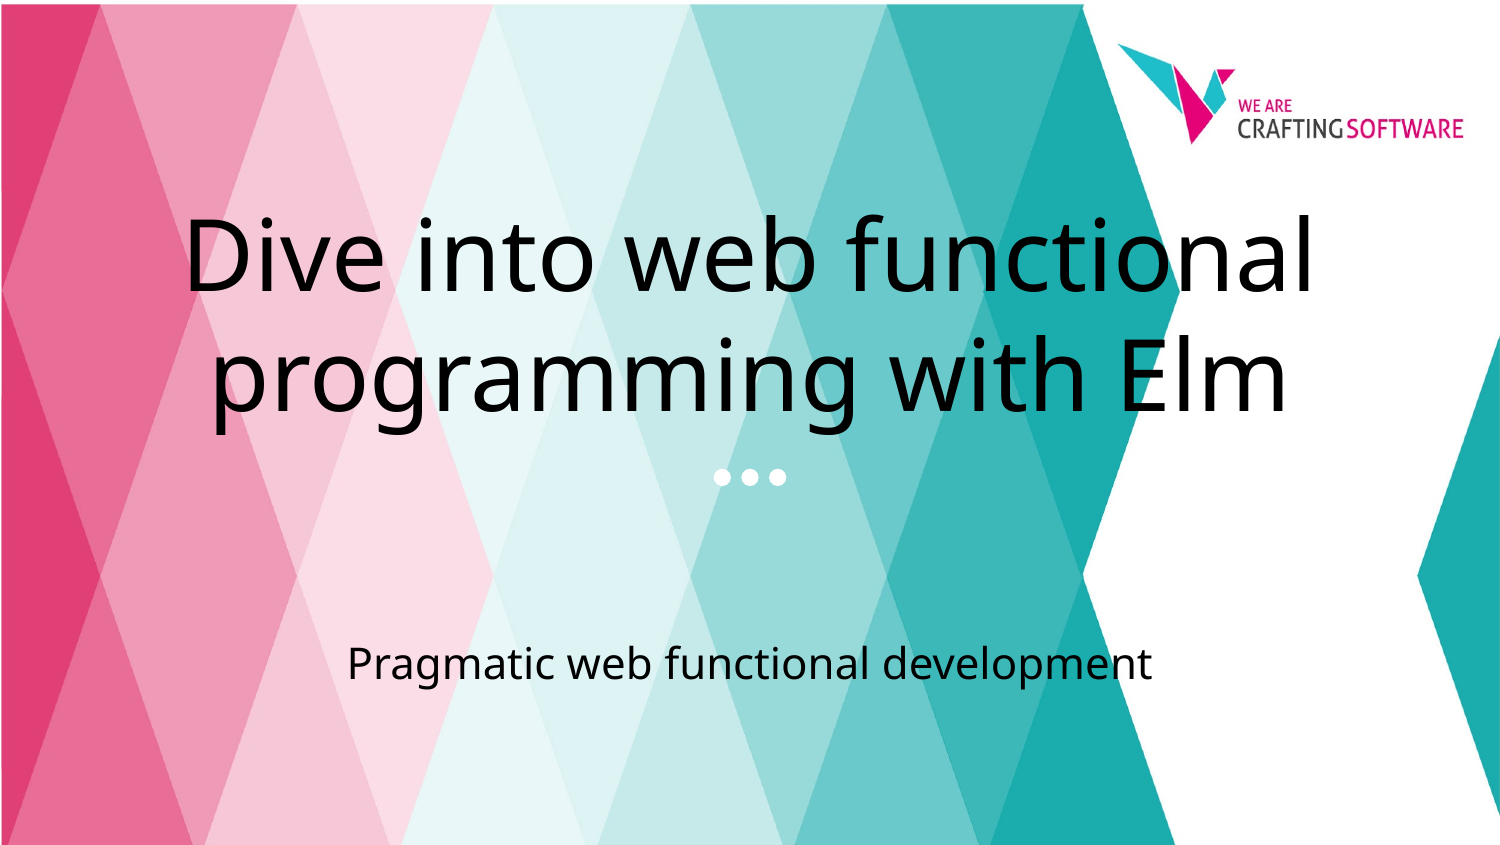

# Dive into web functional programming with Elm
Pragmatic web functional development